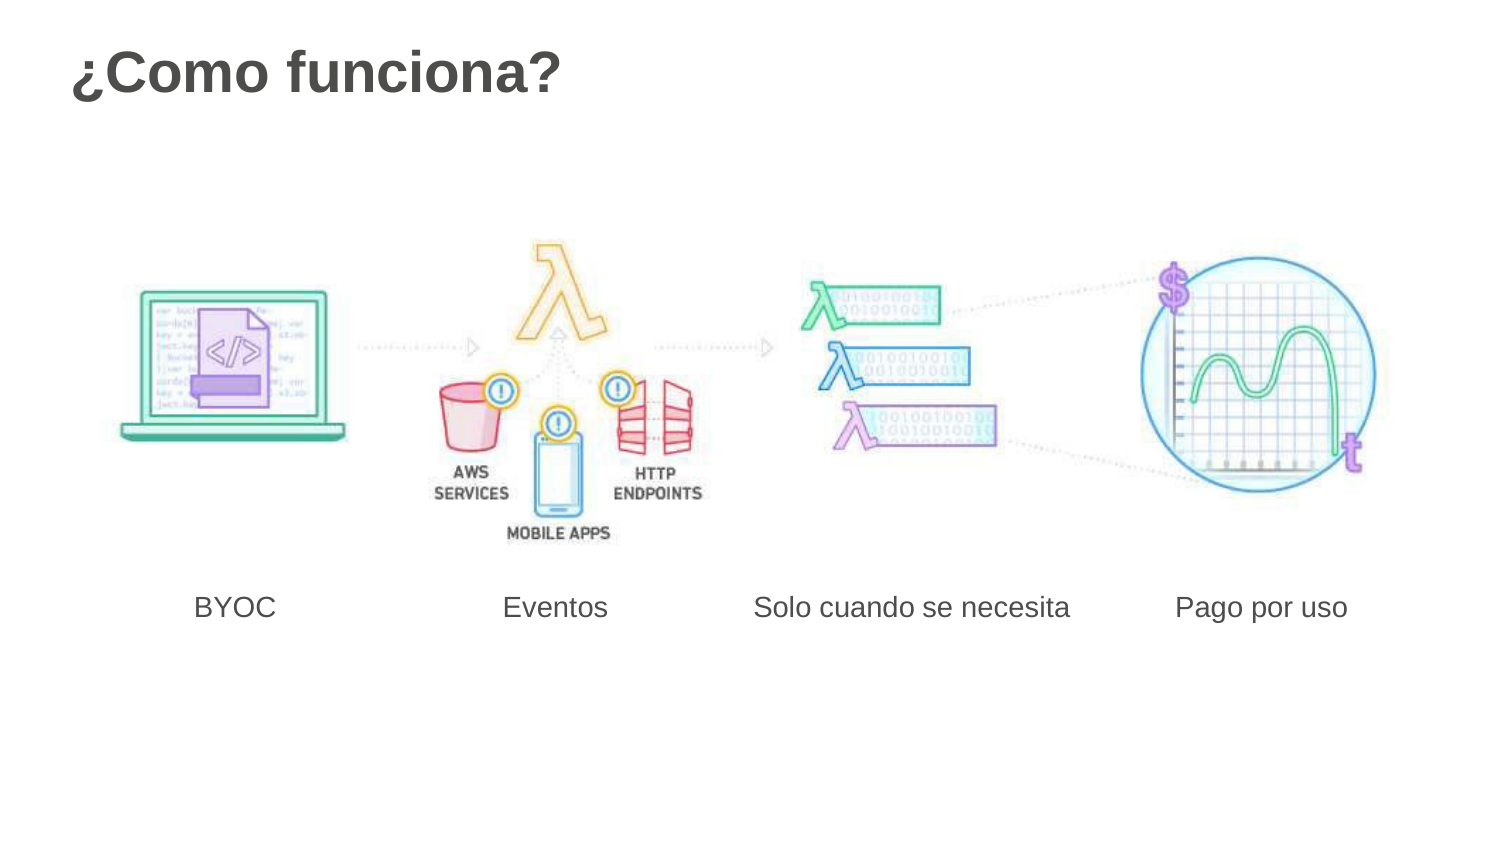

# ¿Como funciona?
BYOC
Eventos
Solo cuando se necesita
Pago por uso